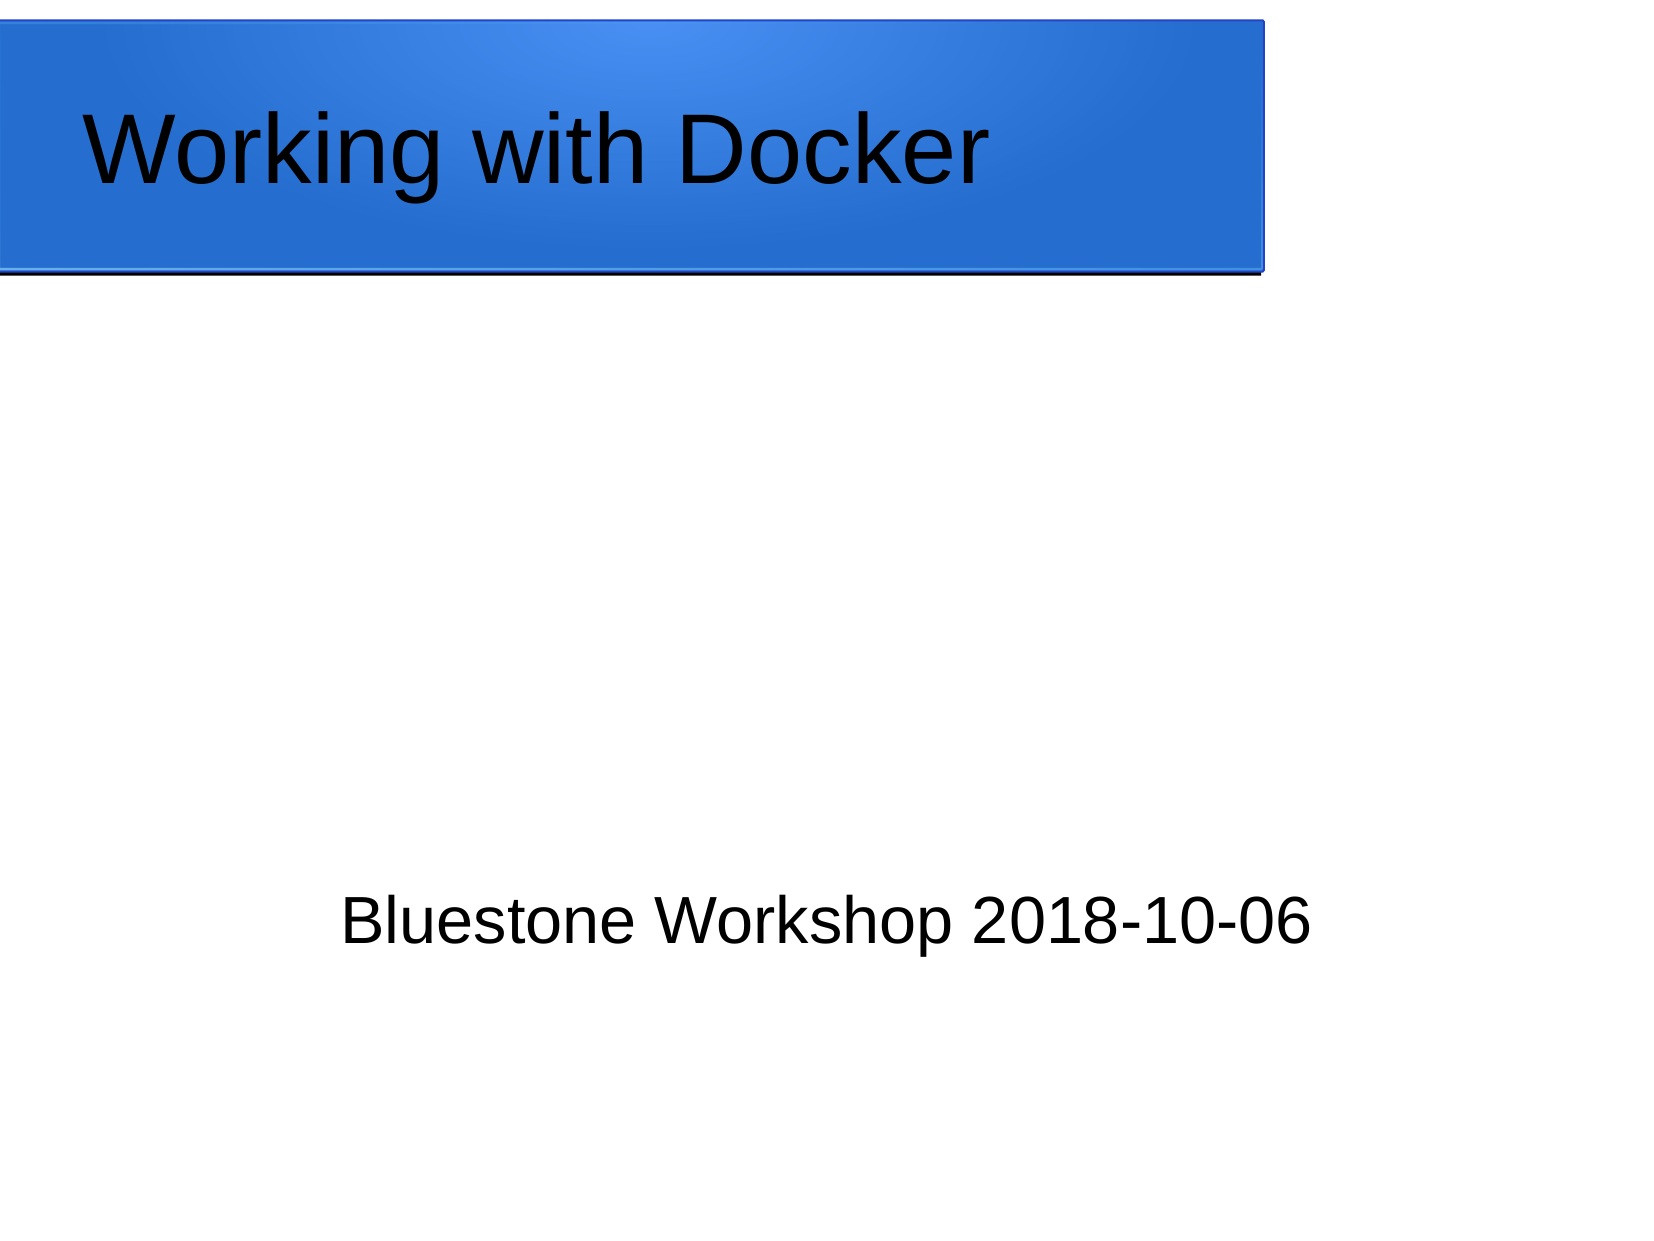

# Working with Docker
Bluestone Workshop 2018-10-06